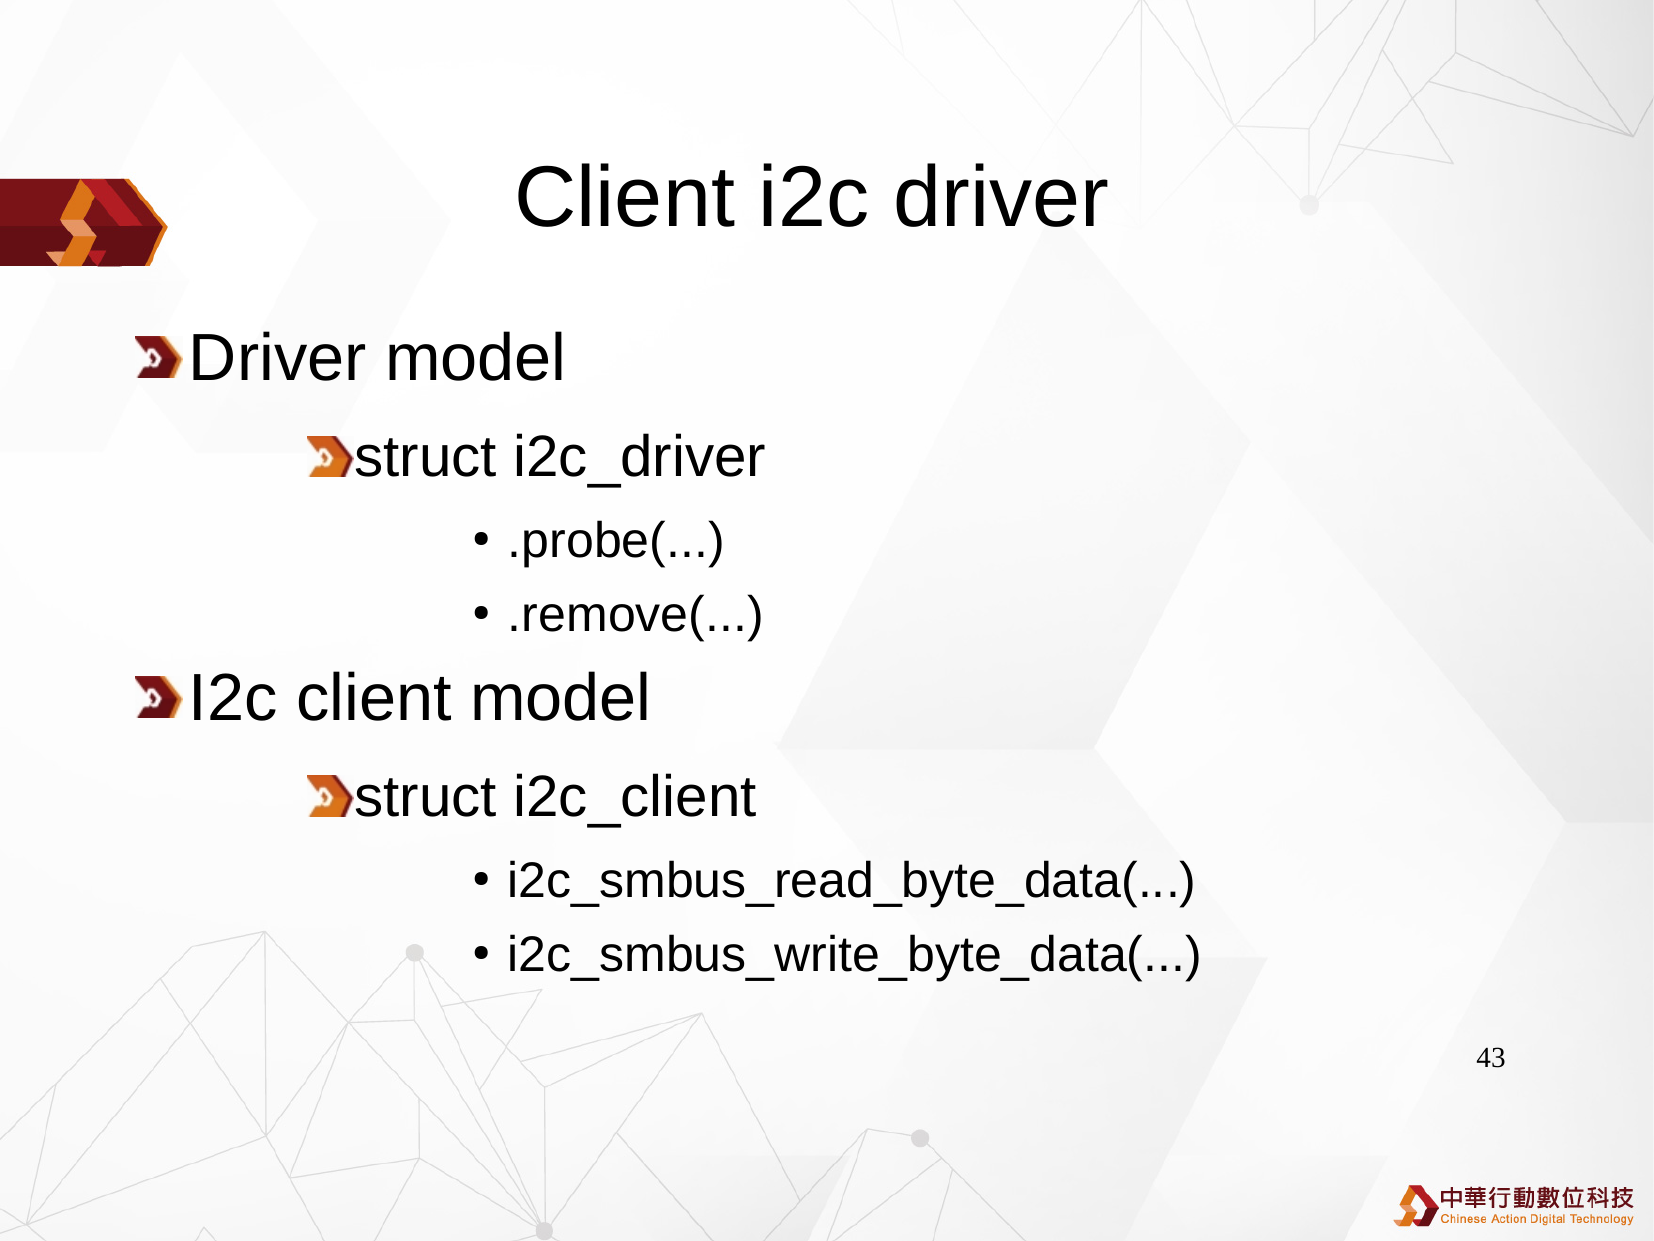

# Client i2c driver
Driver model
struct i2c_driver
.probe(...)
.remove(...)
I2c client model
struct i2c_client
i2c_smbus_read_byte_data(...)
i2c_smbus_write_byte_data(...)
43